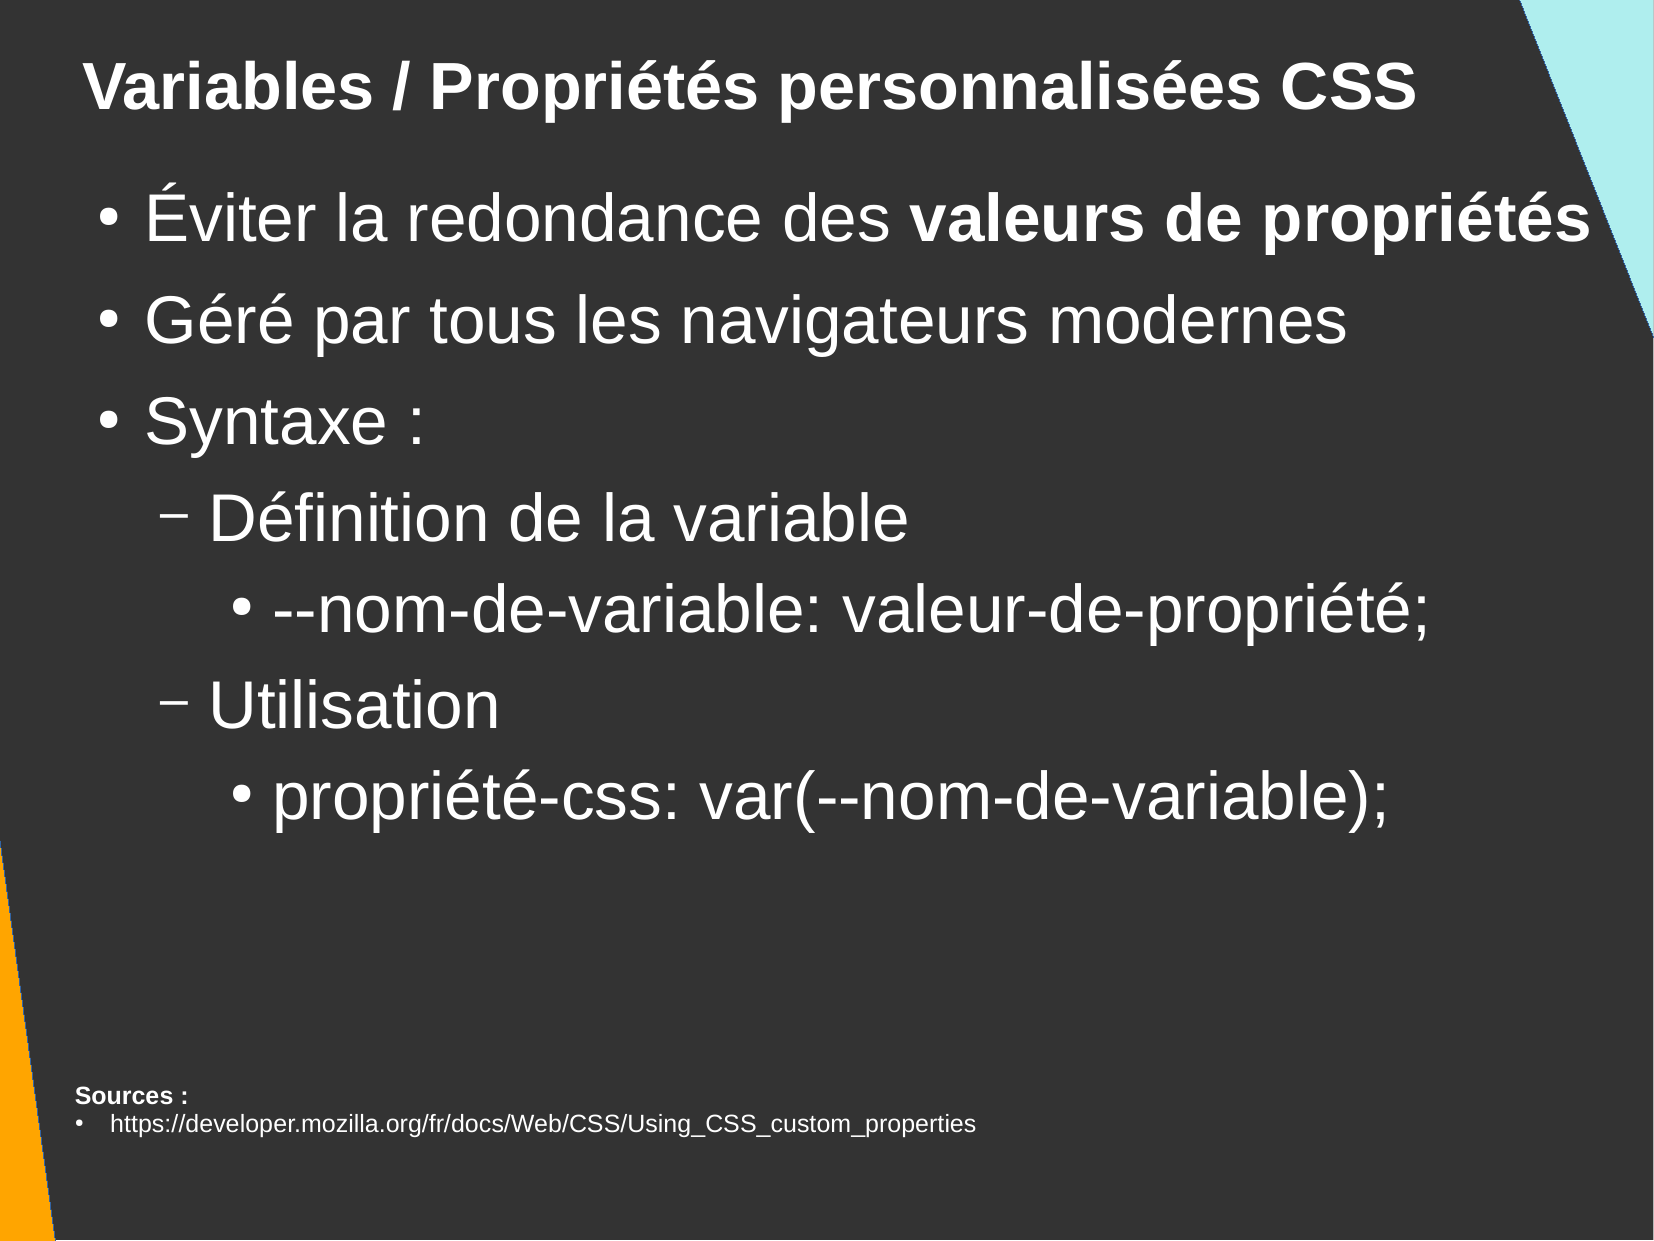

# Variables / Propriétés personnalisées CSS
Éviter la redondance des valeurs de propriétés
Géré par tous les navigateurs modernes
Syntaxe :
Définition de la variable
--nom-de-variable: valeur-de-propriété;
Utilisation
propriété-css: var(--nom-de-variable);
Sources :
https://developer.mozilla.org/fr/docs/Web/CSS/Using_CSS_custom_properties